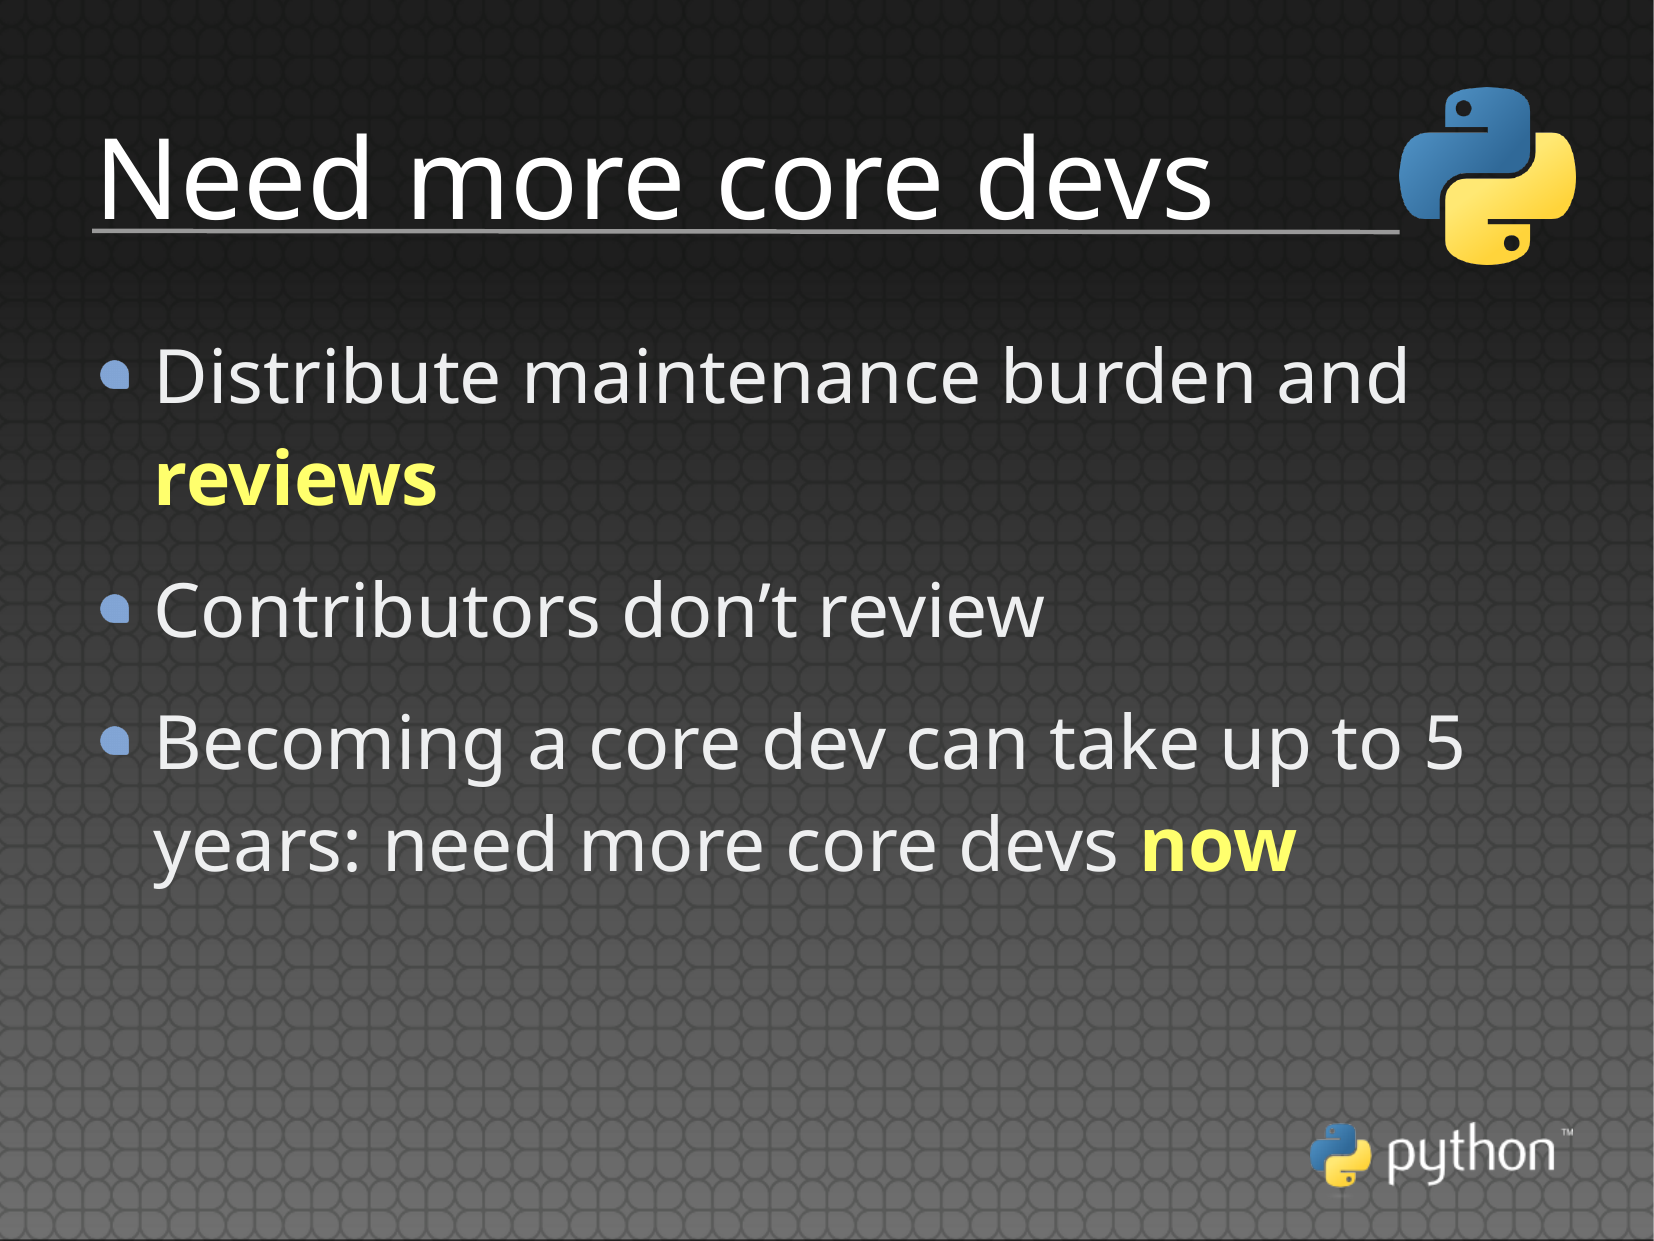

Need more core devs
# Distribute maintenance burden and reviews
Contributors don’t review
Becoming a core dev can take up to 5 years: need more core devs now